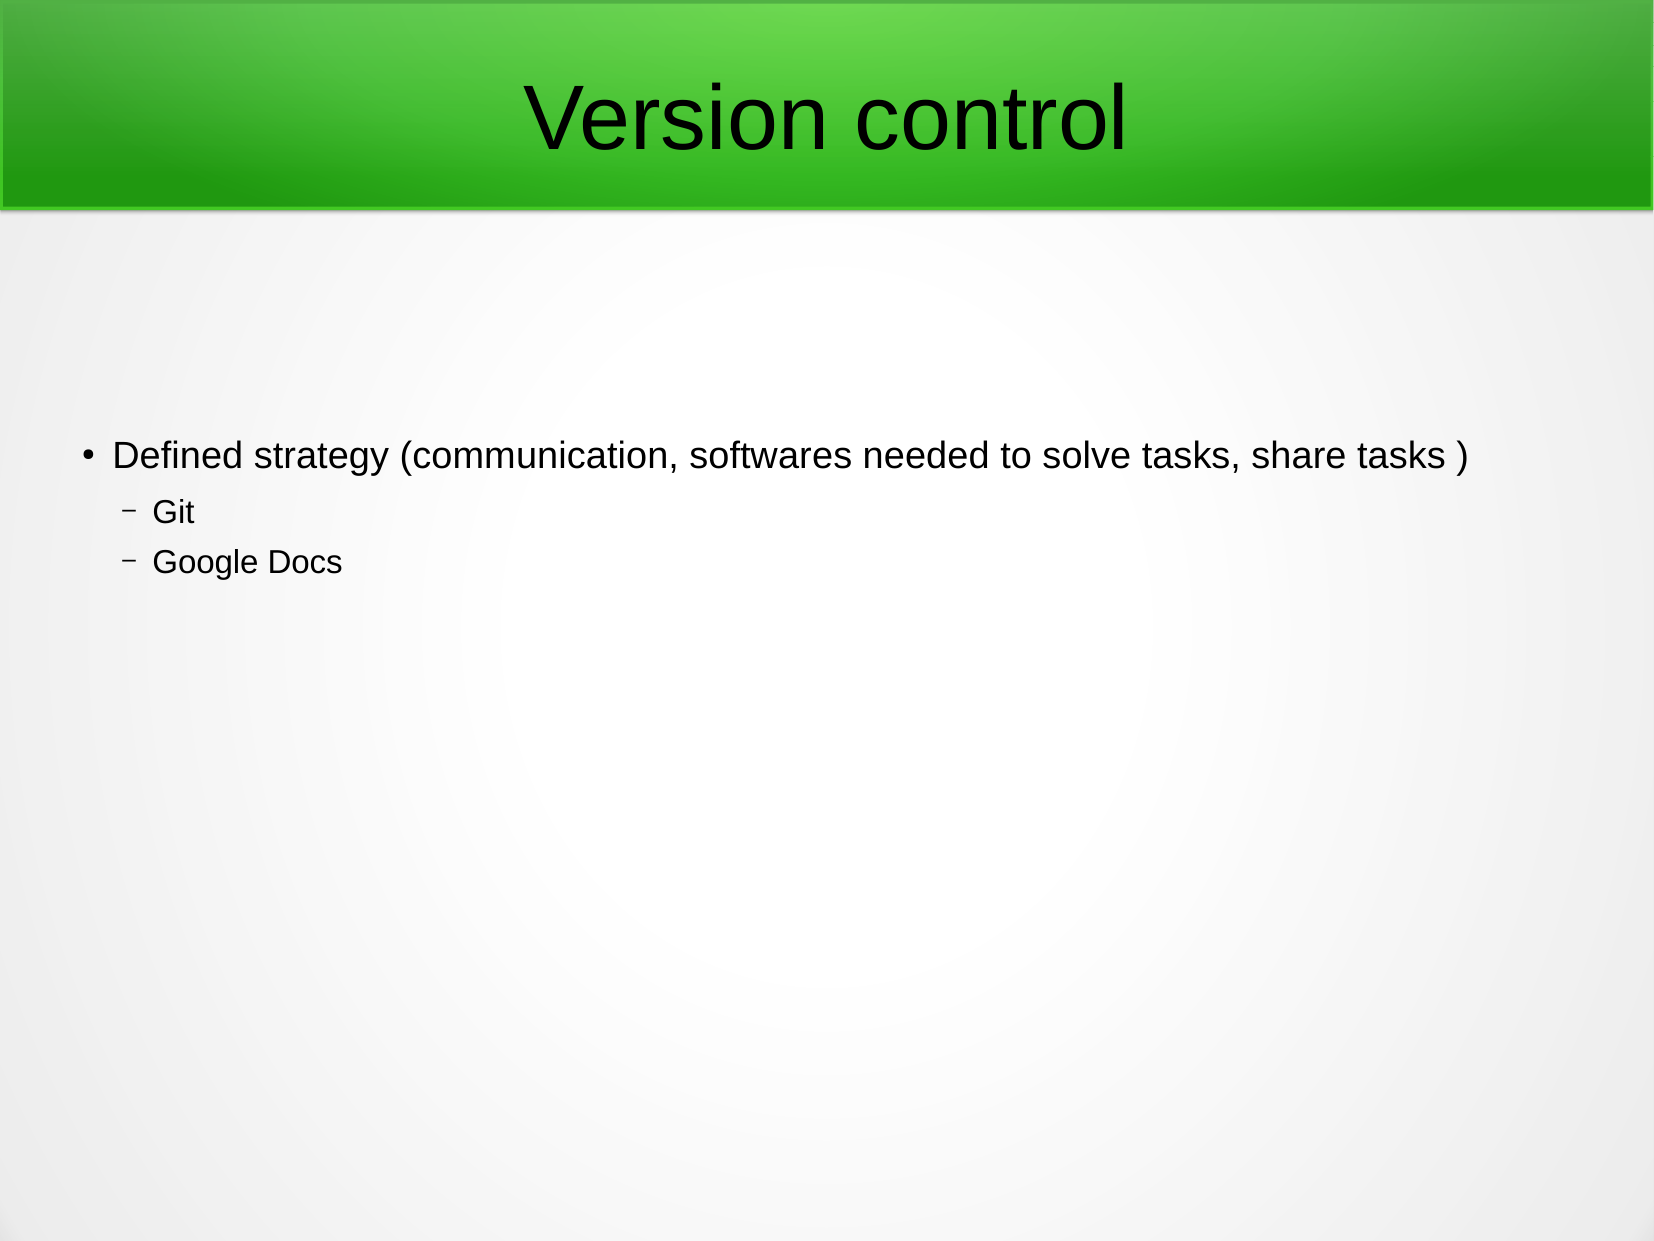

# Version control
Defined strategy (communication, softwares needed to solve tasks, share tasks )
Git
Google Docs